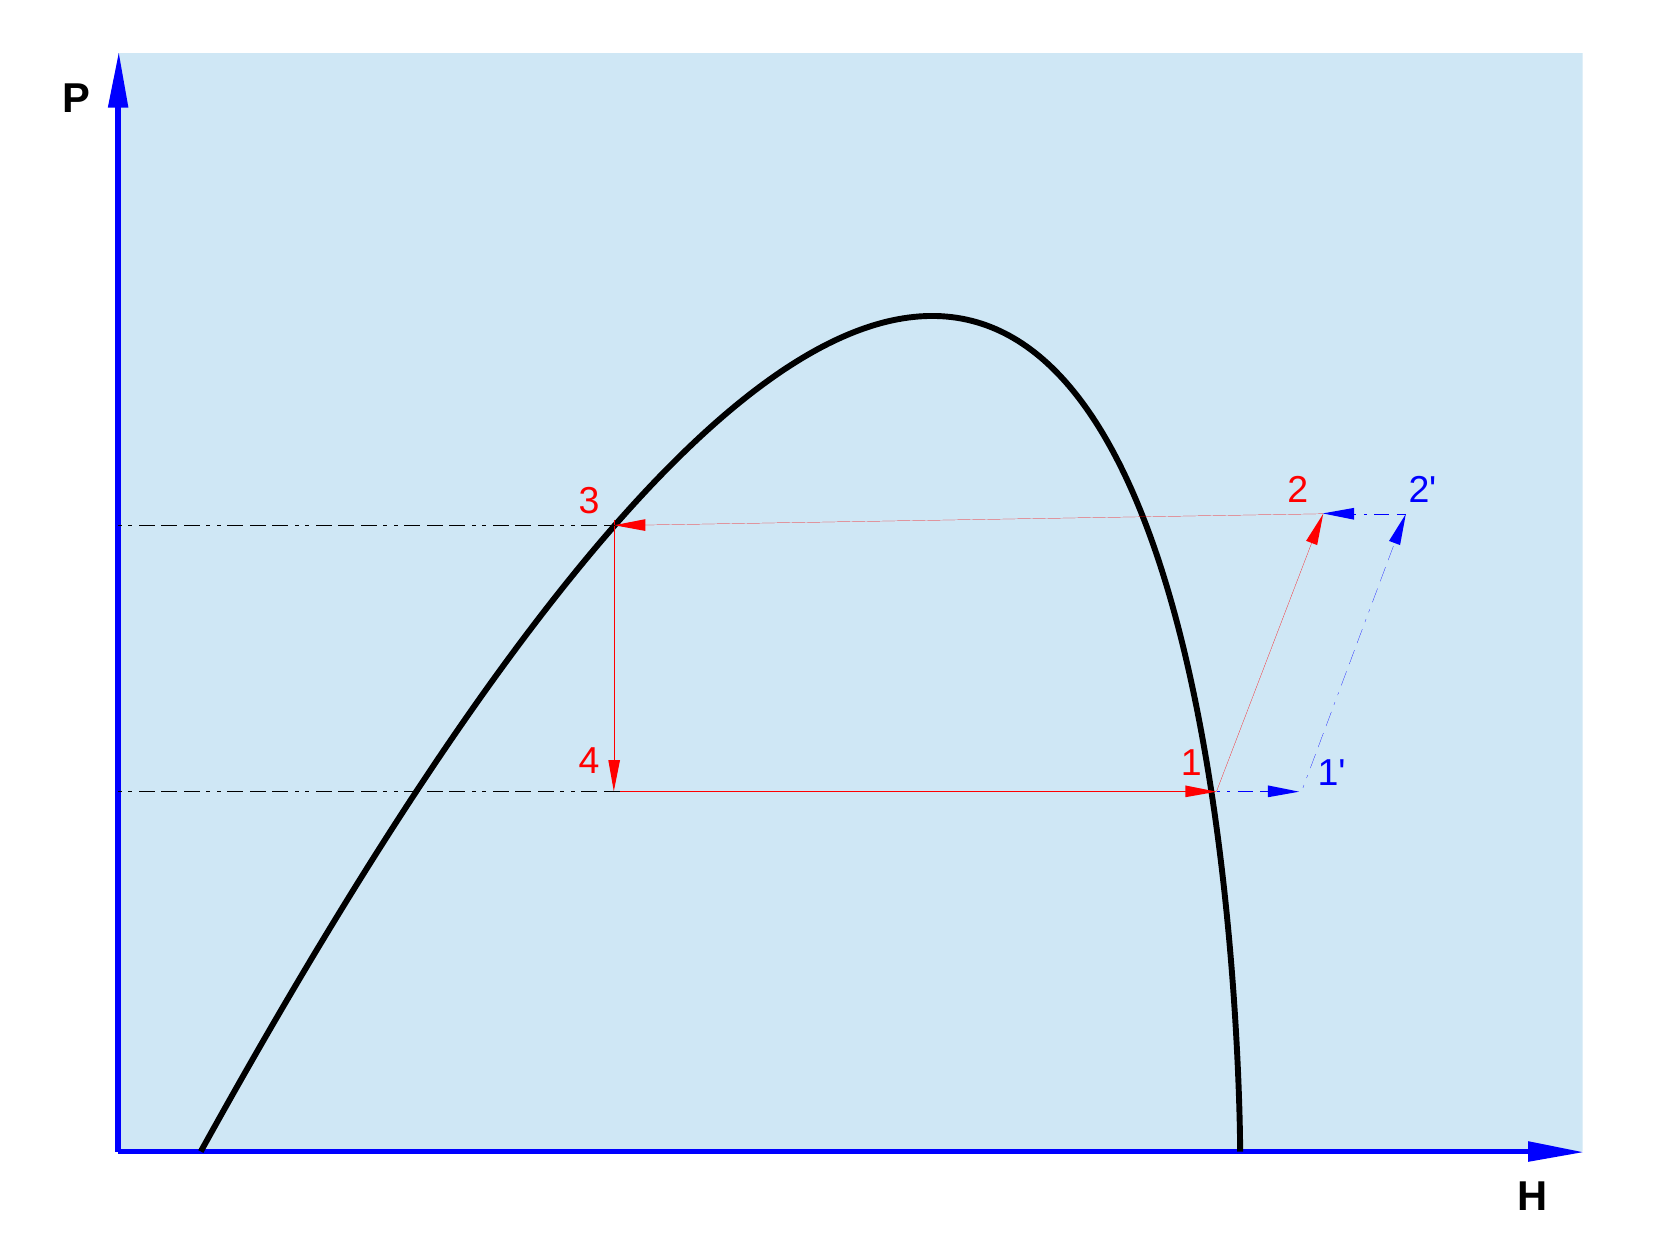

P
2
2'
3
4
1
1'
H